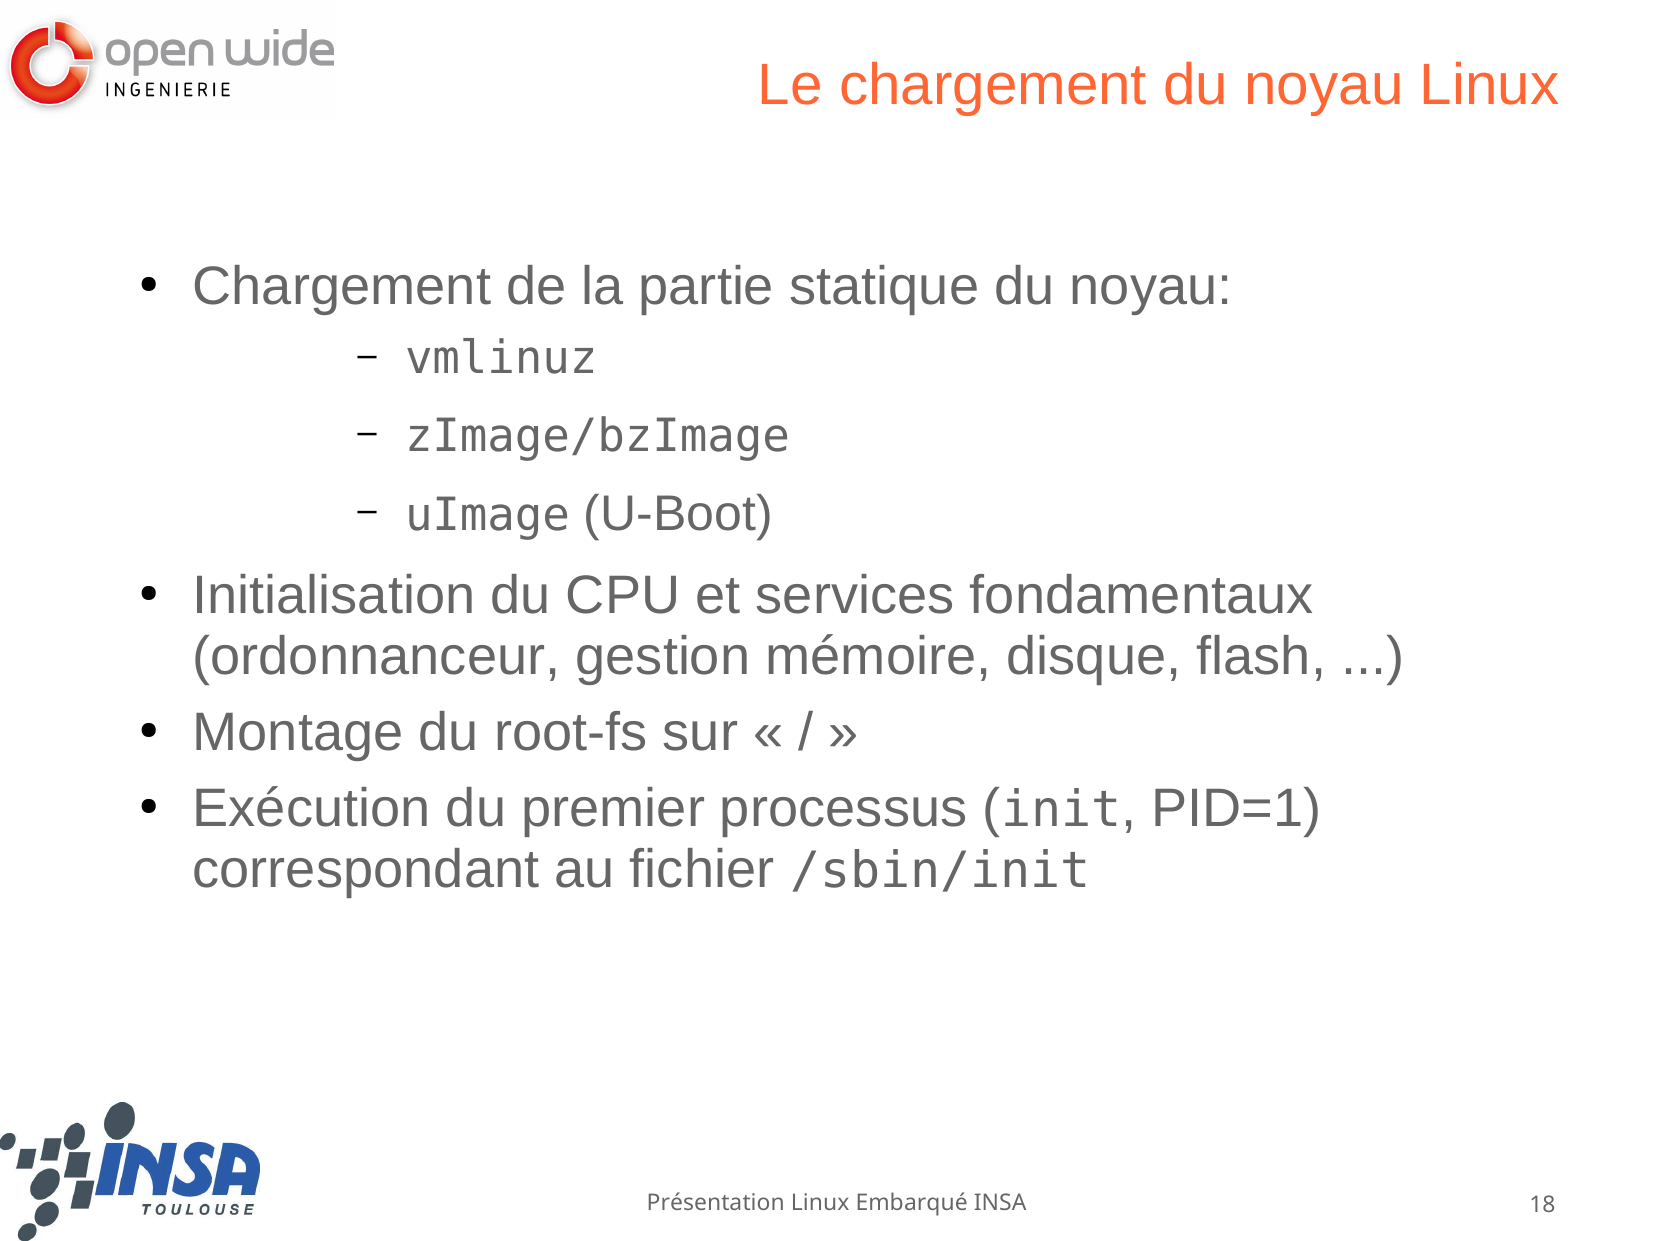

# Le chargement du noyau Linux
Chargement de la partie statique du noyau:
vmlinuz
zImage/bzImage
uImage (U-Boot)
Initialisation du CPU et services fondamentaux (ordonnanceur, gestion mémoire, disque, flash, ...)
Montage du root-fs sur « / »
Exécution du premier processus (init, PID=1) correspondant au fichier /sbin/init